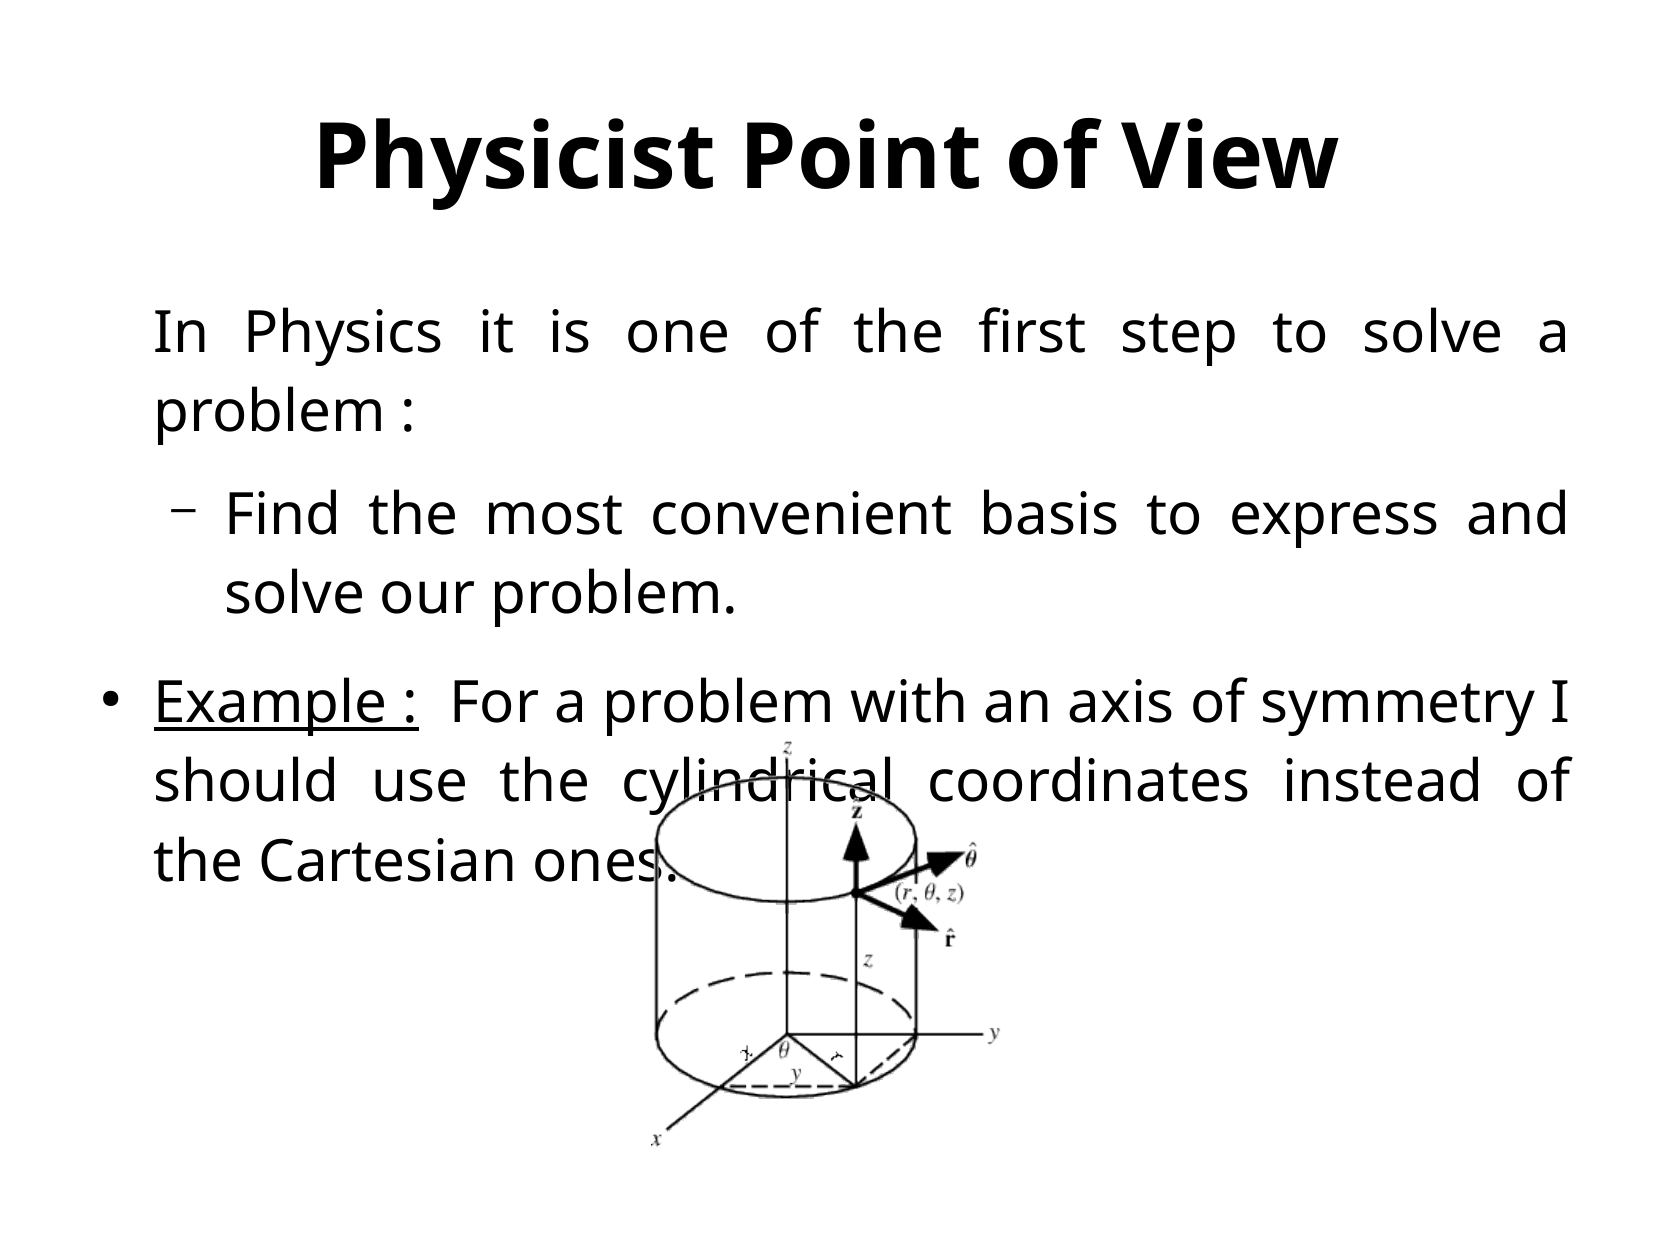

# Physicist Point of View
In Physics it is one of the first step to solve a problem :
Find the most convenient basis to express and solve our problem.
Example : For a problem with an axis of symmetry I should use the cylindrical coordinates instead of the Cartesian ones.